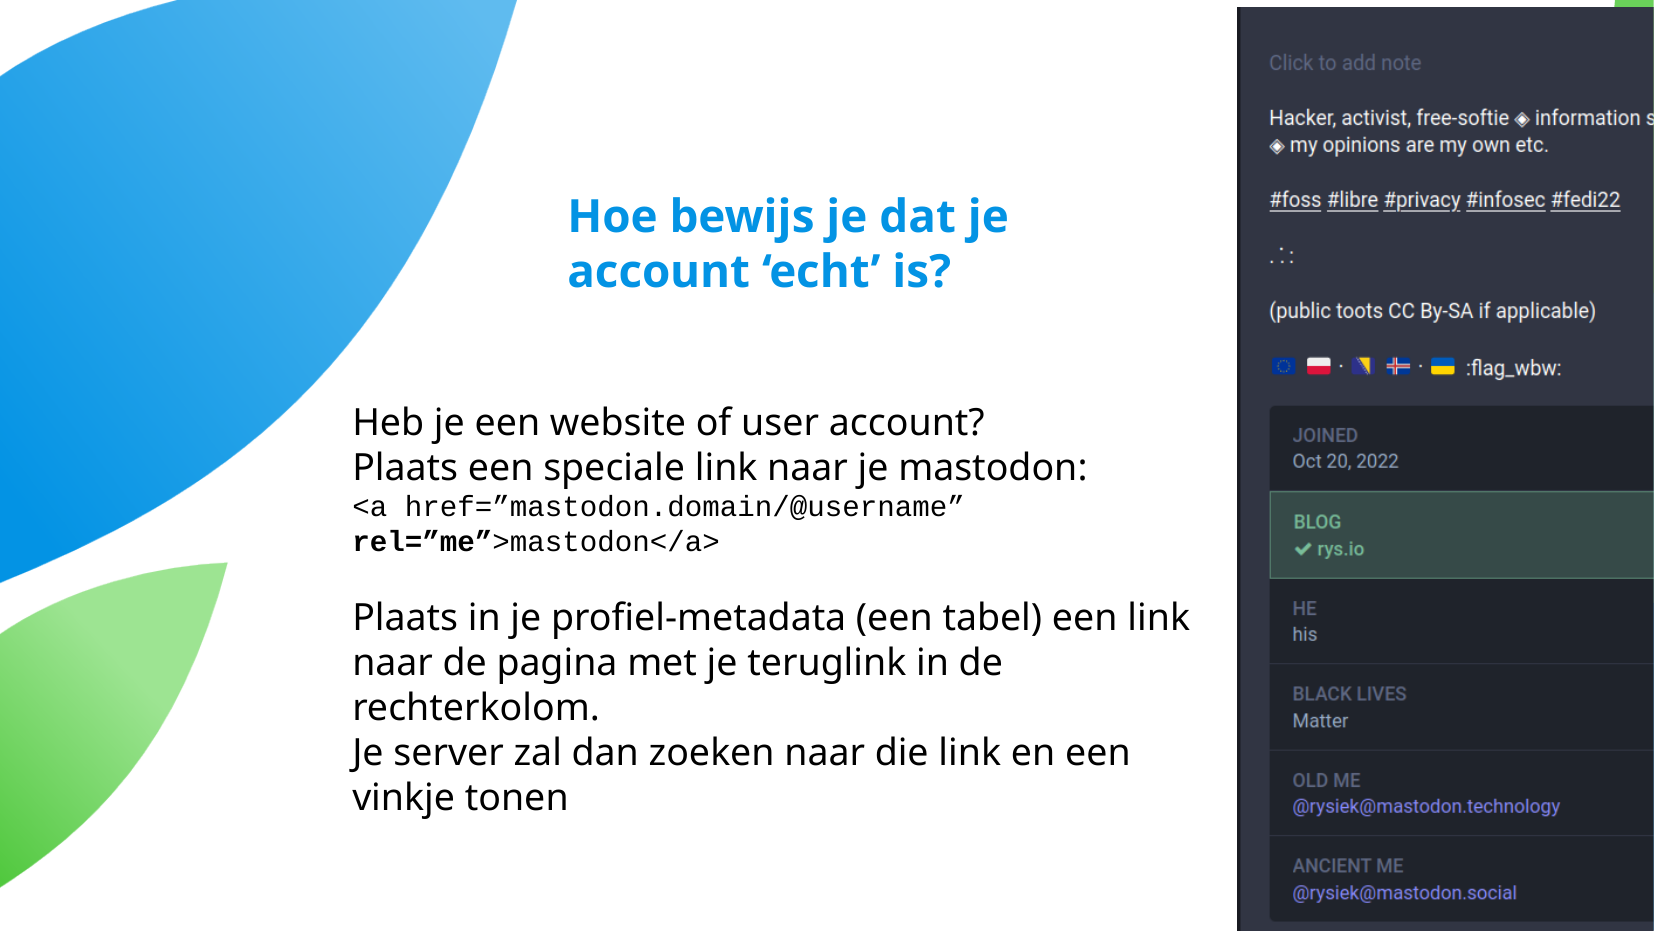

Hoe bewijs je dat je account ‘echt’ is?
Heb je een website of user account?
Plaats een speciale link naar je mastodon:
<a href=”mastodon.domain/@username” rel=”me”>mastodon</a>
Plaats in je profiel-metadata (een tabel) een link naar de pagina met je teruglink in de rechterkolom.
Je server zal dan zoeken naar die link en een vinkje tonen